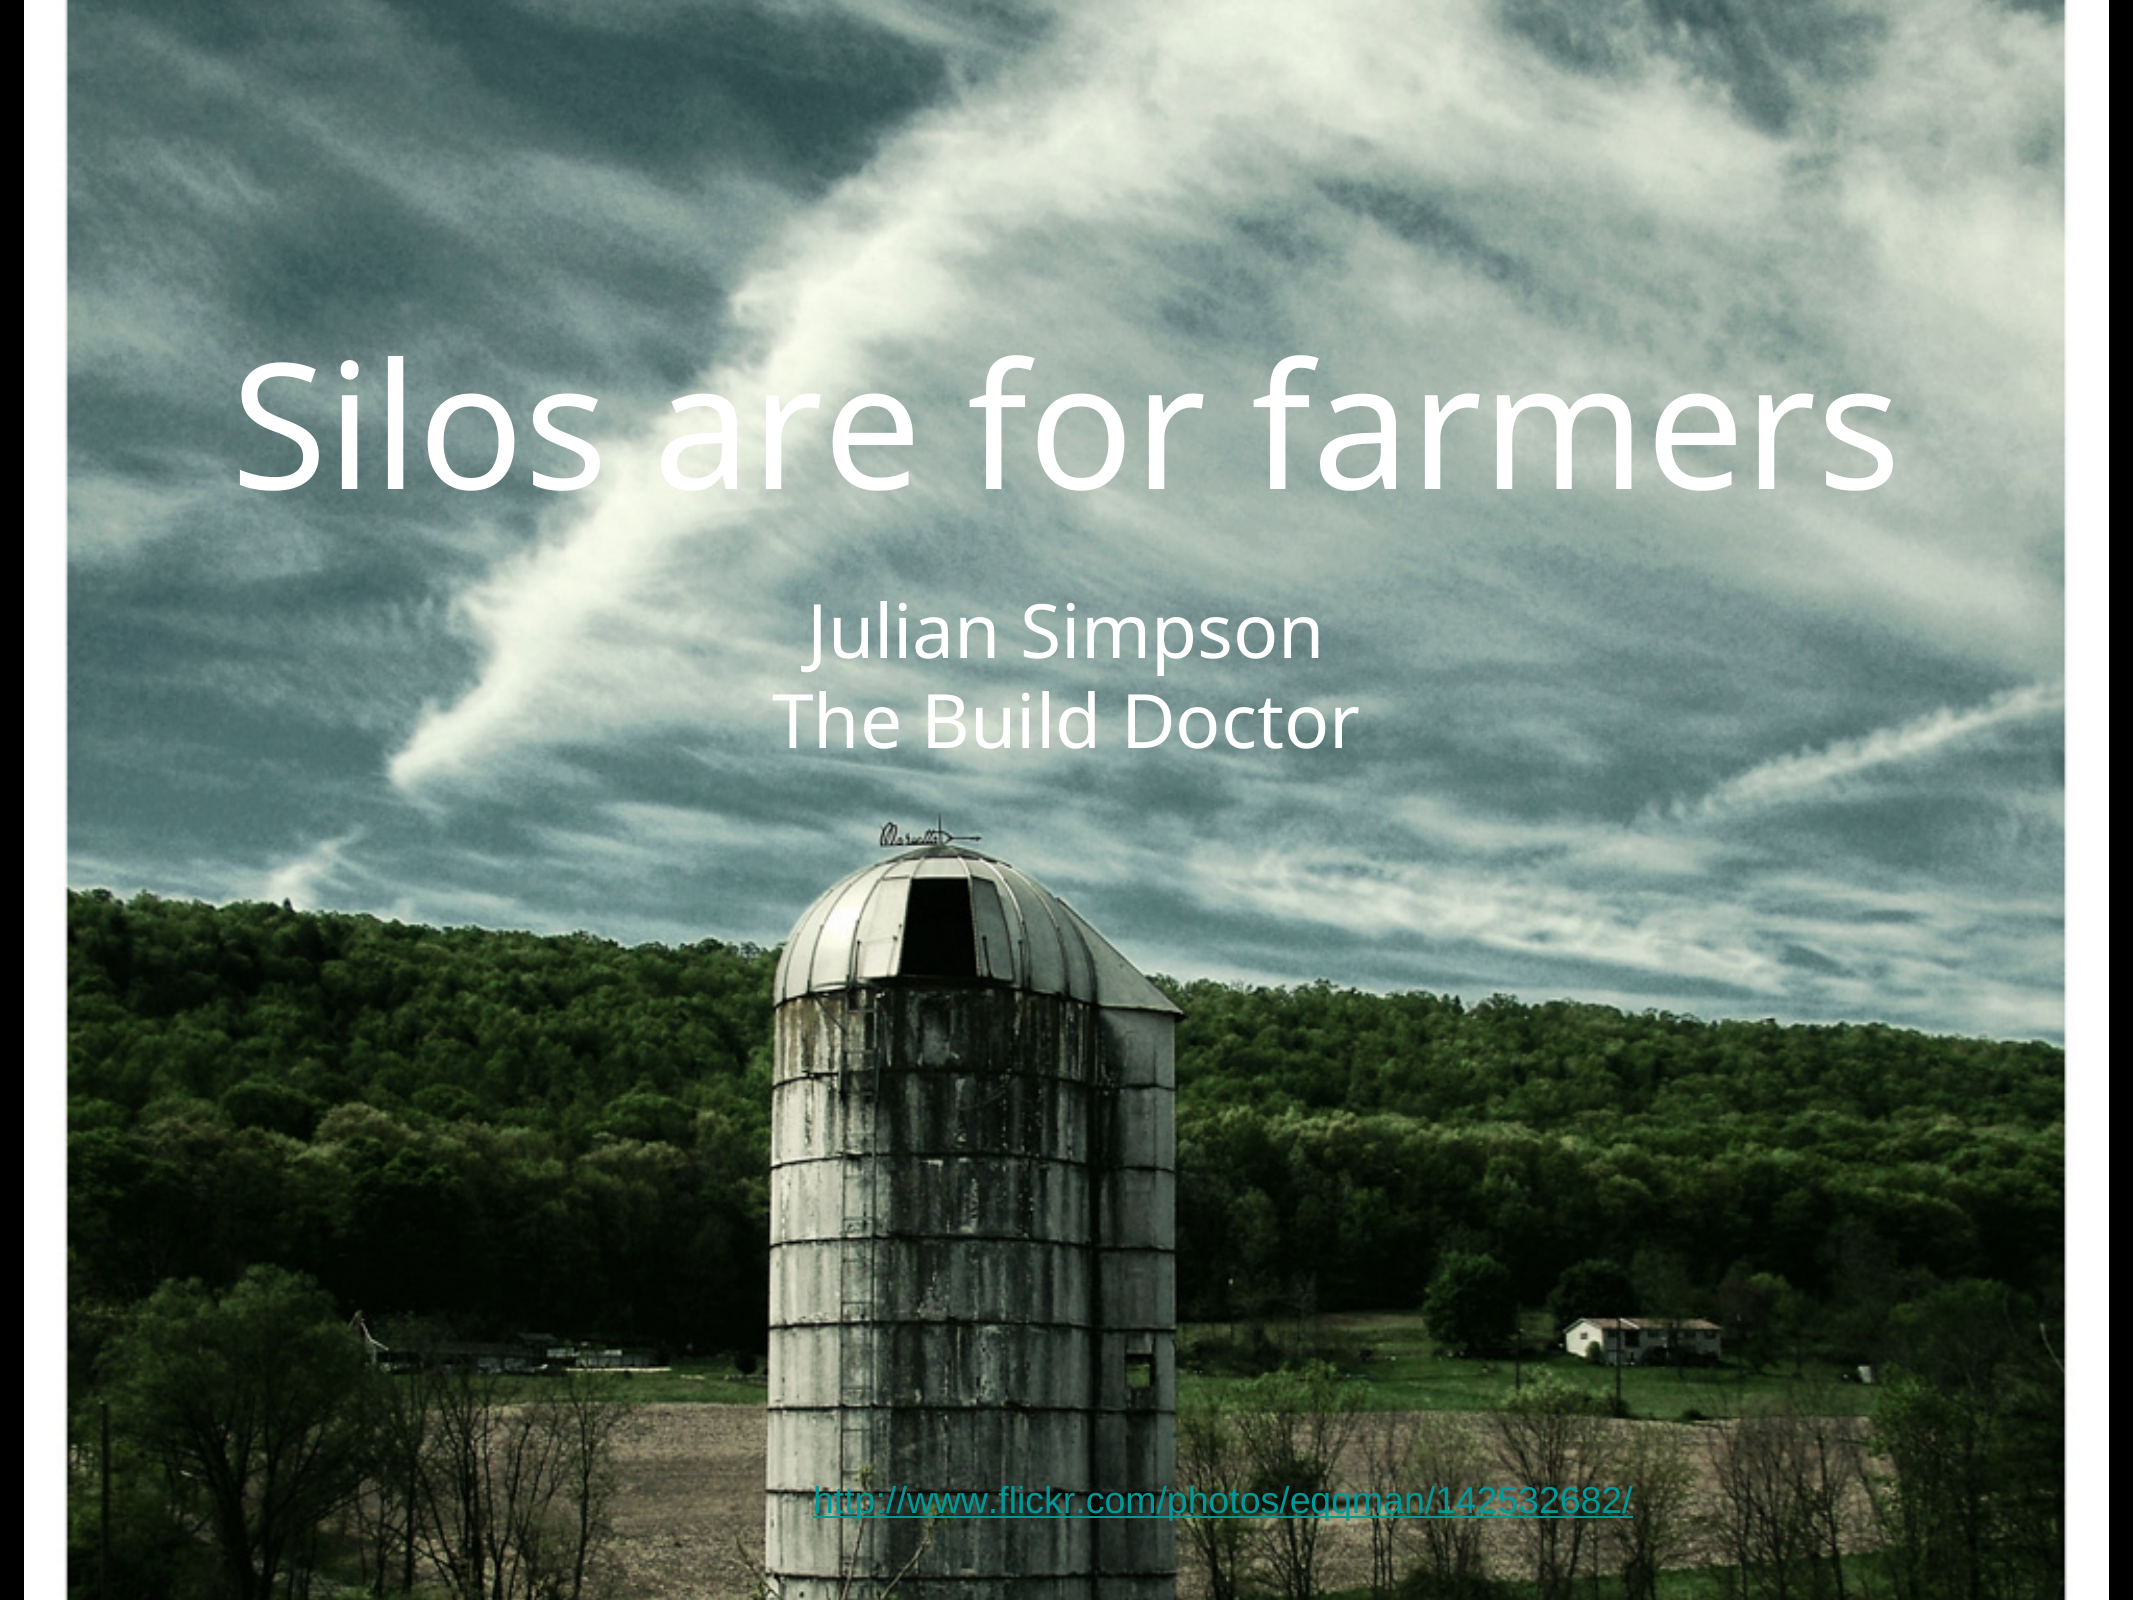

# Silos are for farmers
Julian Simpson
The Build Doctor
http://www.flickr.com/photos/eqqman/142532682/